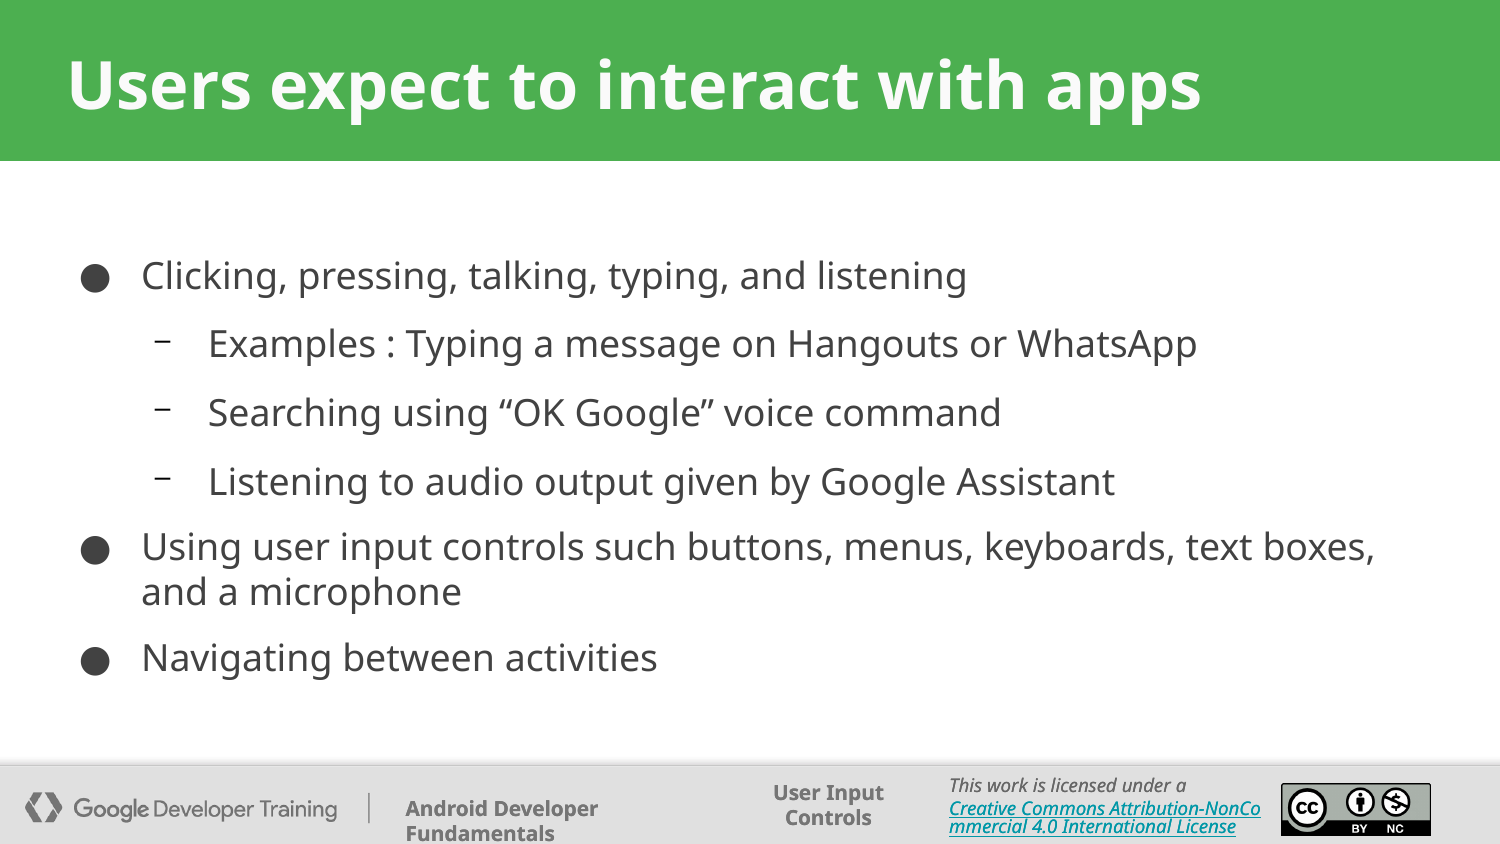

# Users expect to interact with apps
Clicking, pressing, talking, typing, and listening
Examples : Typing a message on Hangouts or WhatsApp
Searching using “OK Google” voice command
Listening to audio output given by Google Assistant
Using user input controls such buttons, menus, keyboards, text boxes, and a microphone
Navigating between activities
This work is licensed under a Creative Commons Attribution-NonCommercial 4.0 International License
User Input Controls
Android Developer Fundamentals